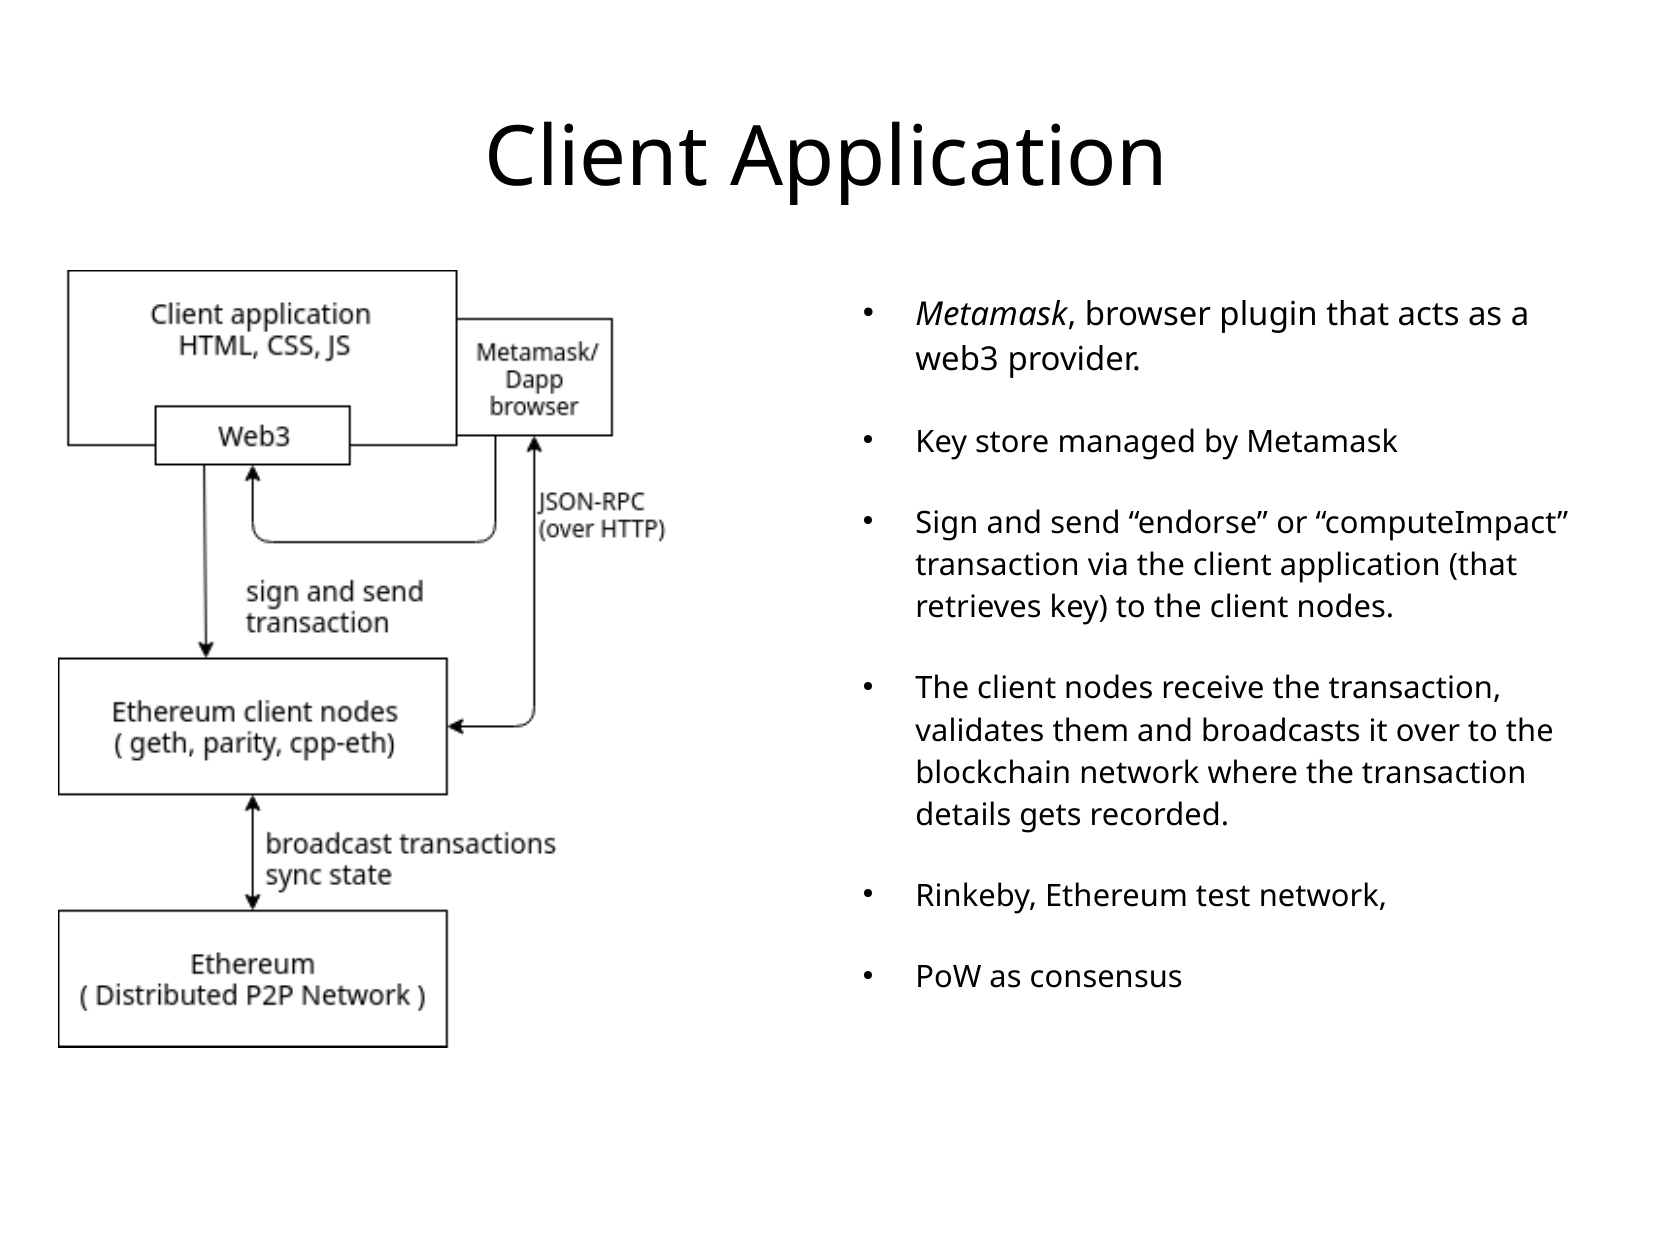

# Client Application
Metamask, browser plugin that acts as a web3 provider.
Key store managed by Metamask
Sign and send “endorse” or “computeImpact” transaction via the client application (that retrieves key) to the client nodes.
The client nodes receive the transaction, validates them and broadcasts it over to the blockchain network where the transaction details gets recorded.
Rinkeby, Ethereum test network,
PoW as consensus